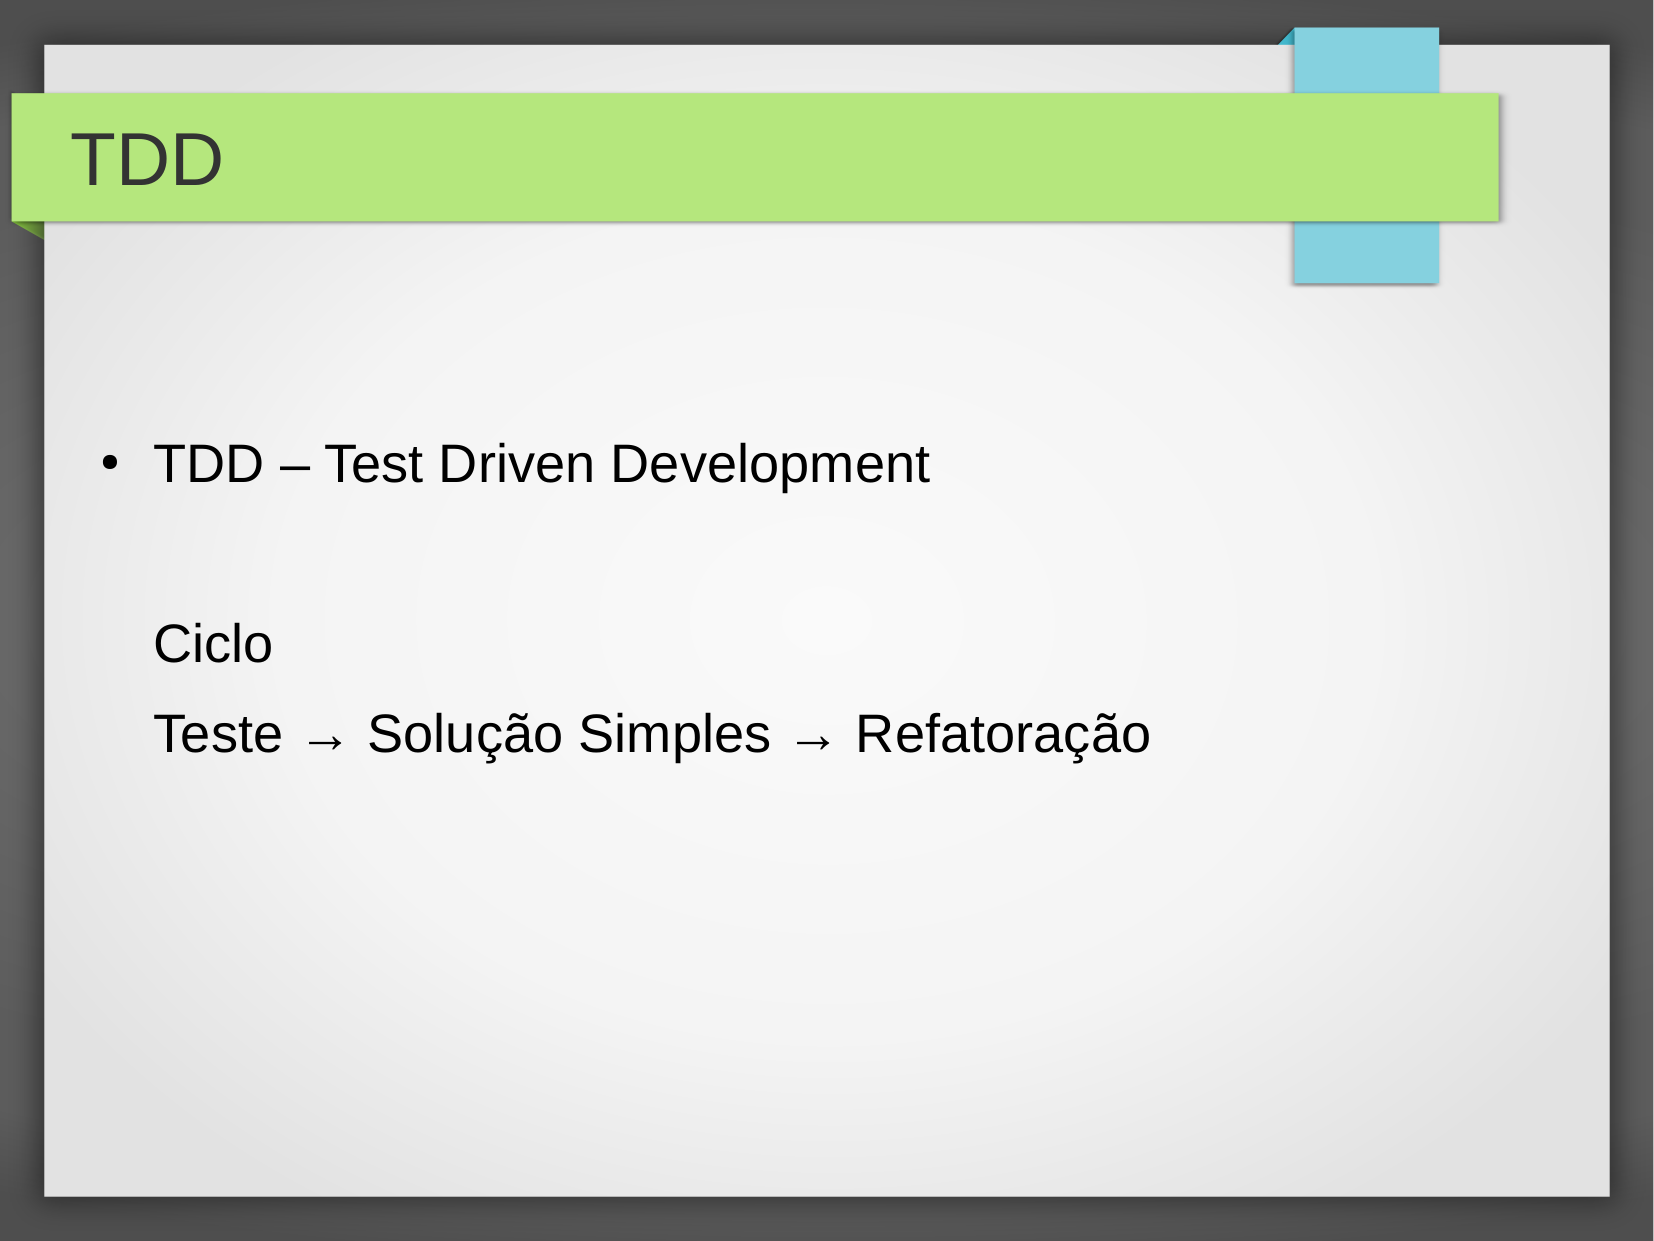

# TDD
TDD – Test Driven Development
Ciclo
Teste → Solução Simples → Refatoração